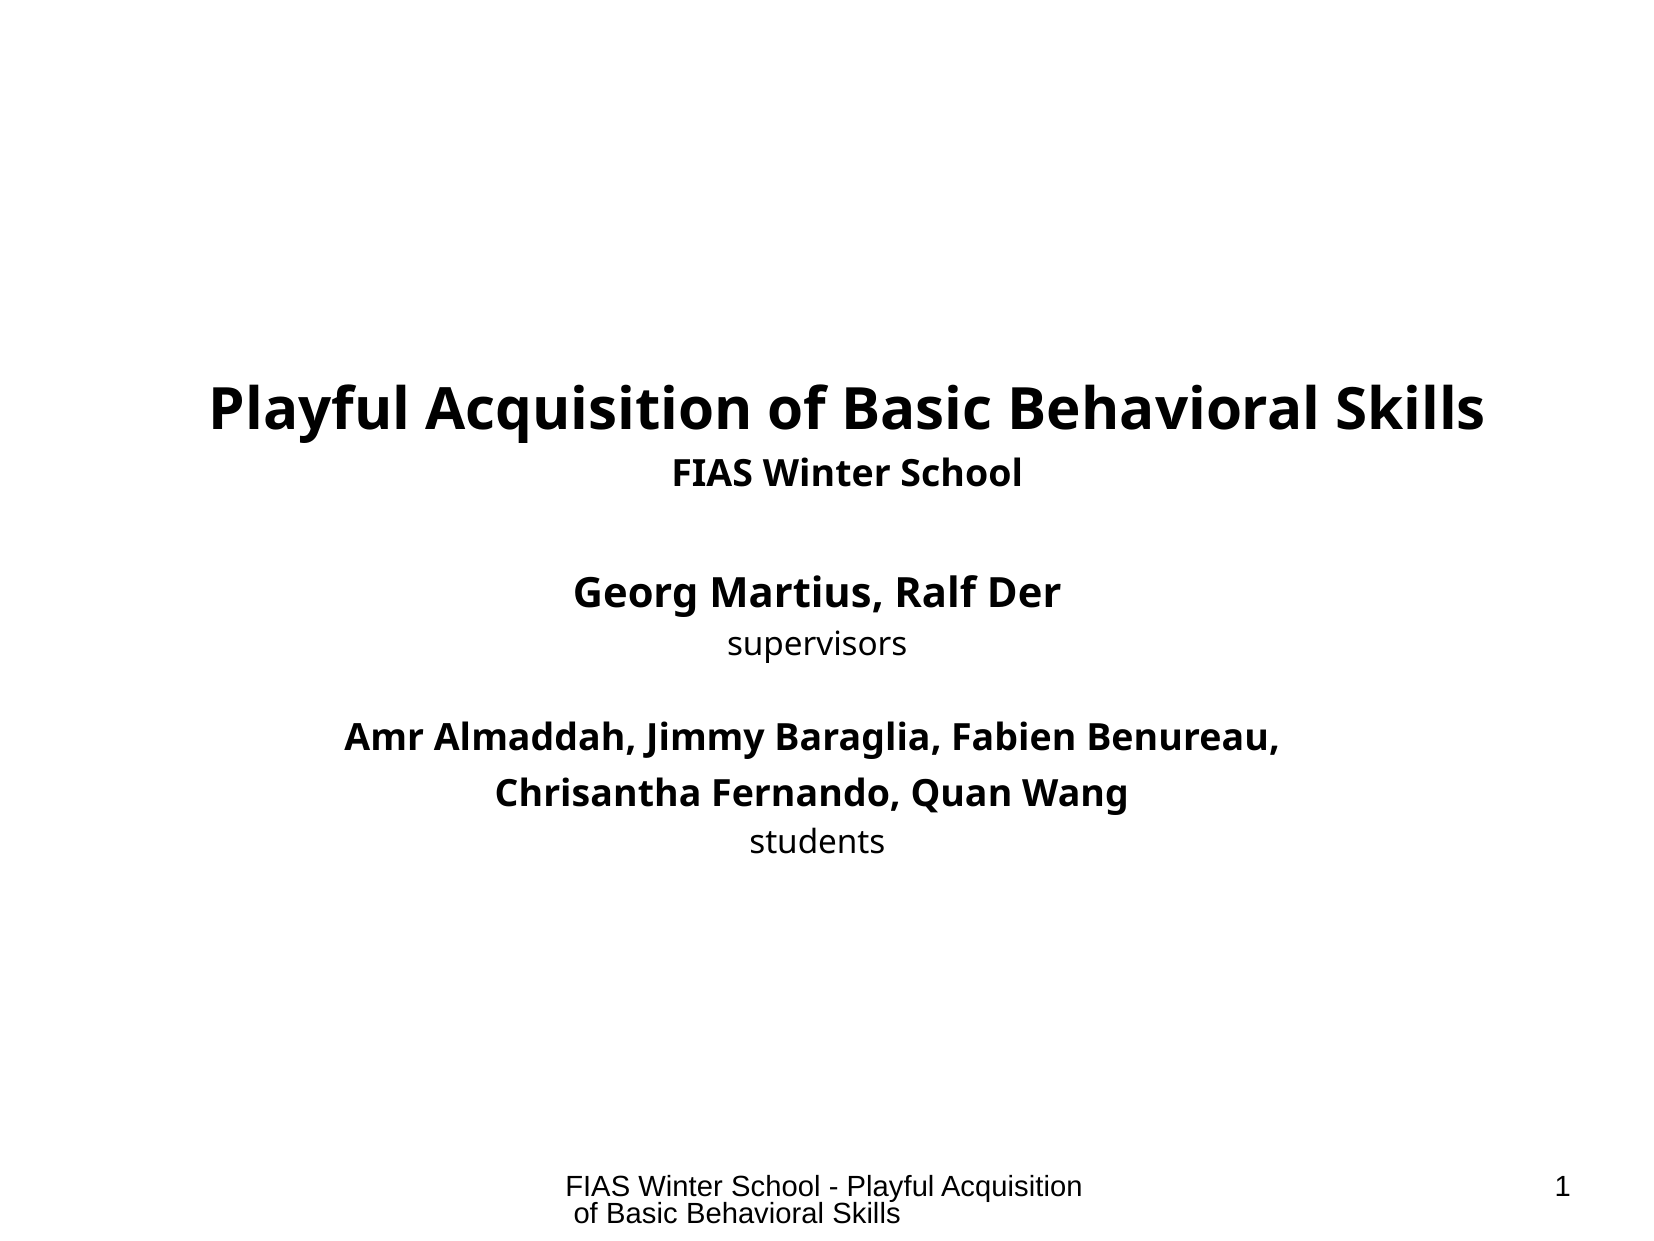

Playful Acquisition of Basic Behavioral Skills
FIAS Winter School
Georg Martius, Ralf Der
supervisors
Amr Almaddah, Jimmy Baraglia, Fabien Benureau,
Chrisantha Fernando, Quan Wang
students
FIAS Winter School - Playful Acquisition of Basic Behavioral Skills
1